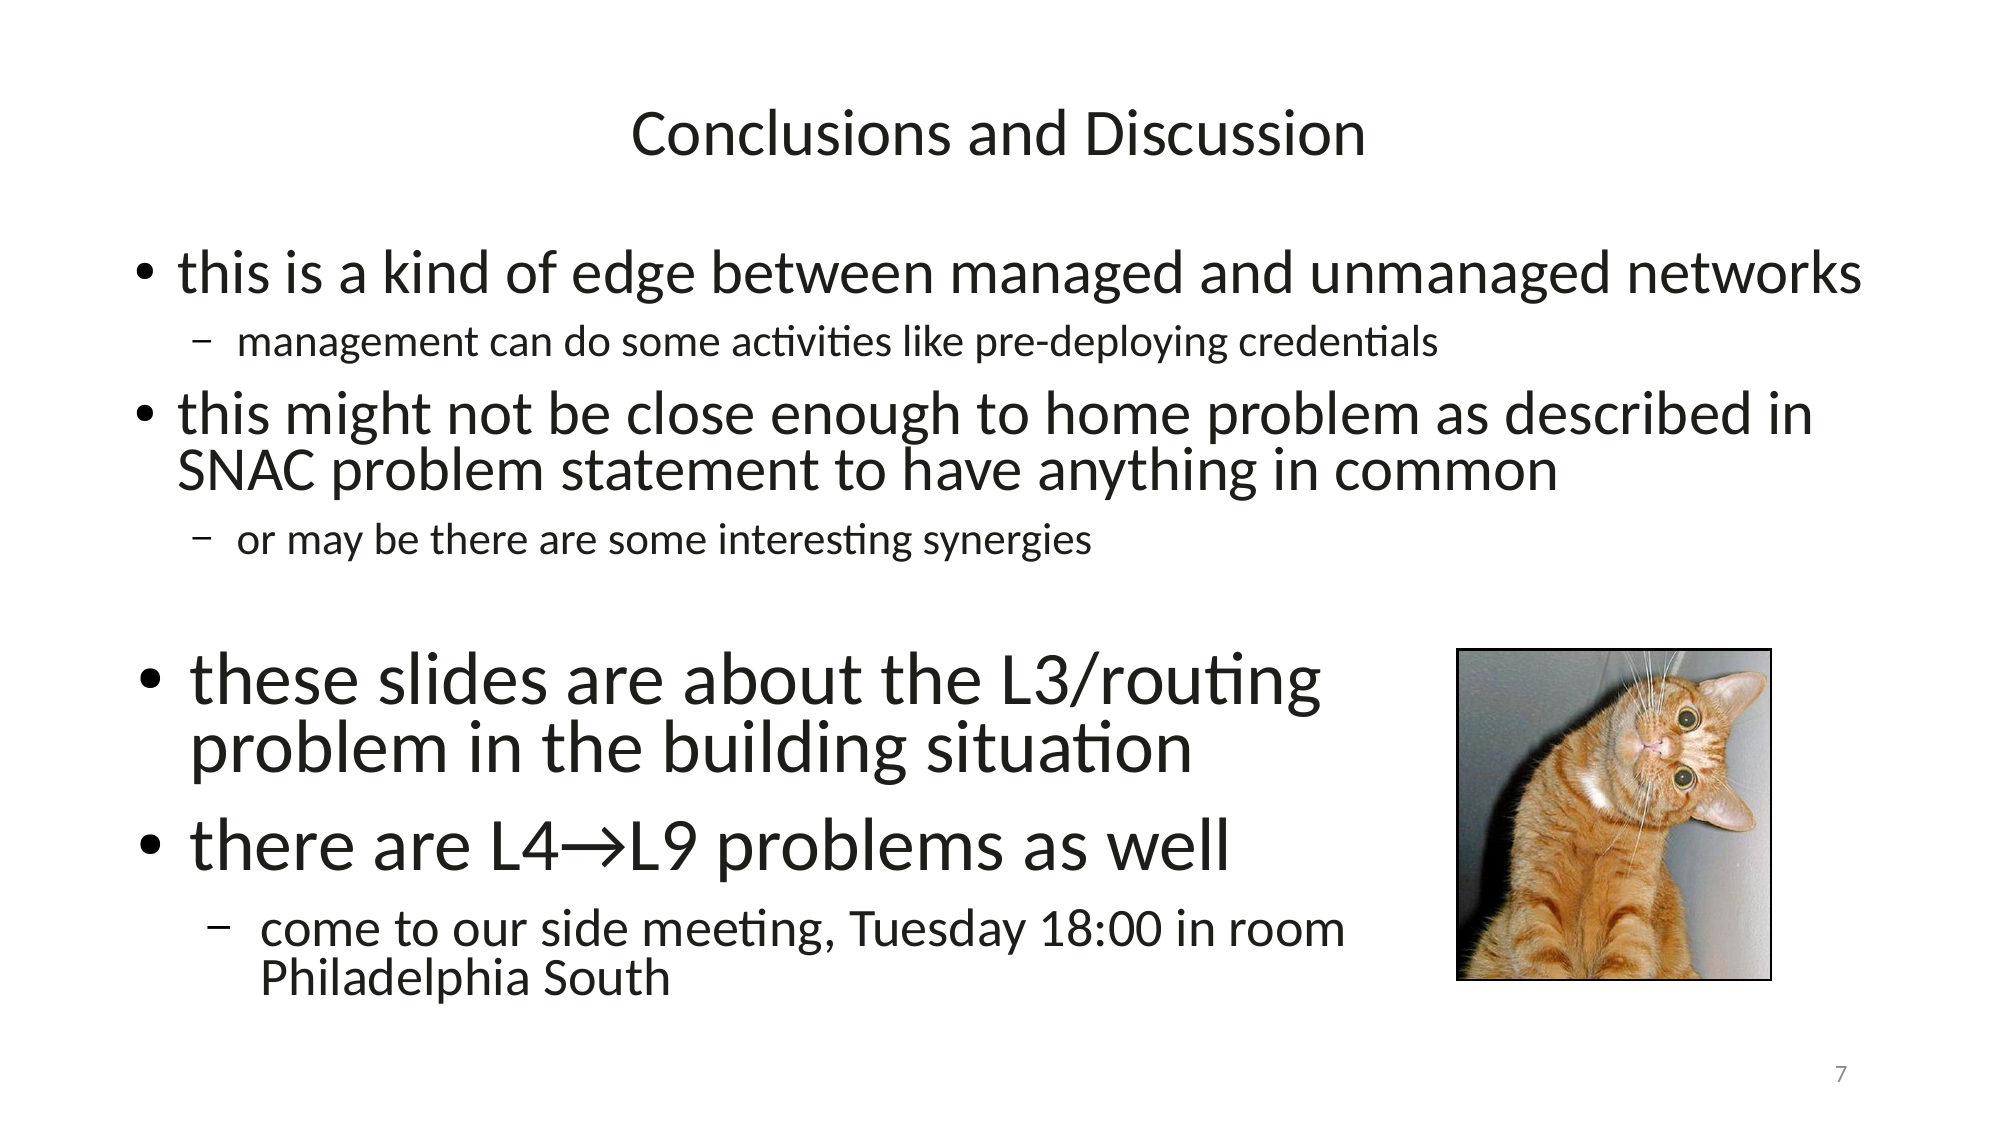

# Conclusions and Discussion
this is a kind of edge between managed and unmanaged networks
management can do some activities like pre-deploying credentials
this might not be close enough to home problem as described in SNAC problem statement to have anything in common
or may be there are some interesting synergies
these slides are about the L3/routing problem in the building situation
there are L4→L9 problems as well
come to our side meeting, Tuesday 18:00 in room Philadelphia South
7